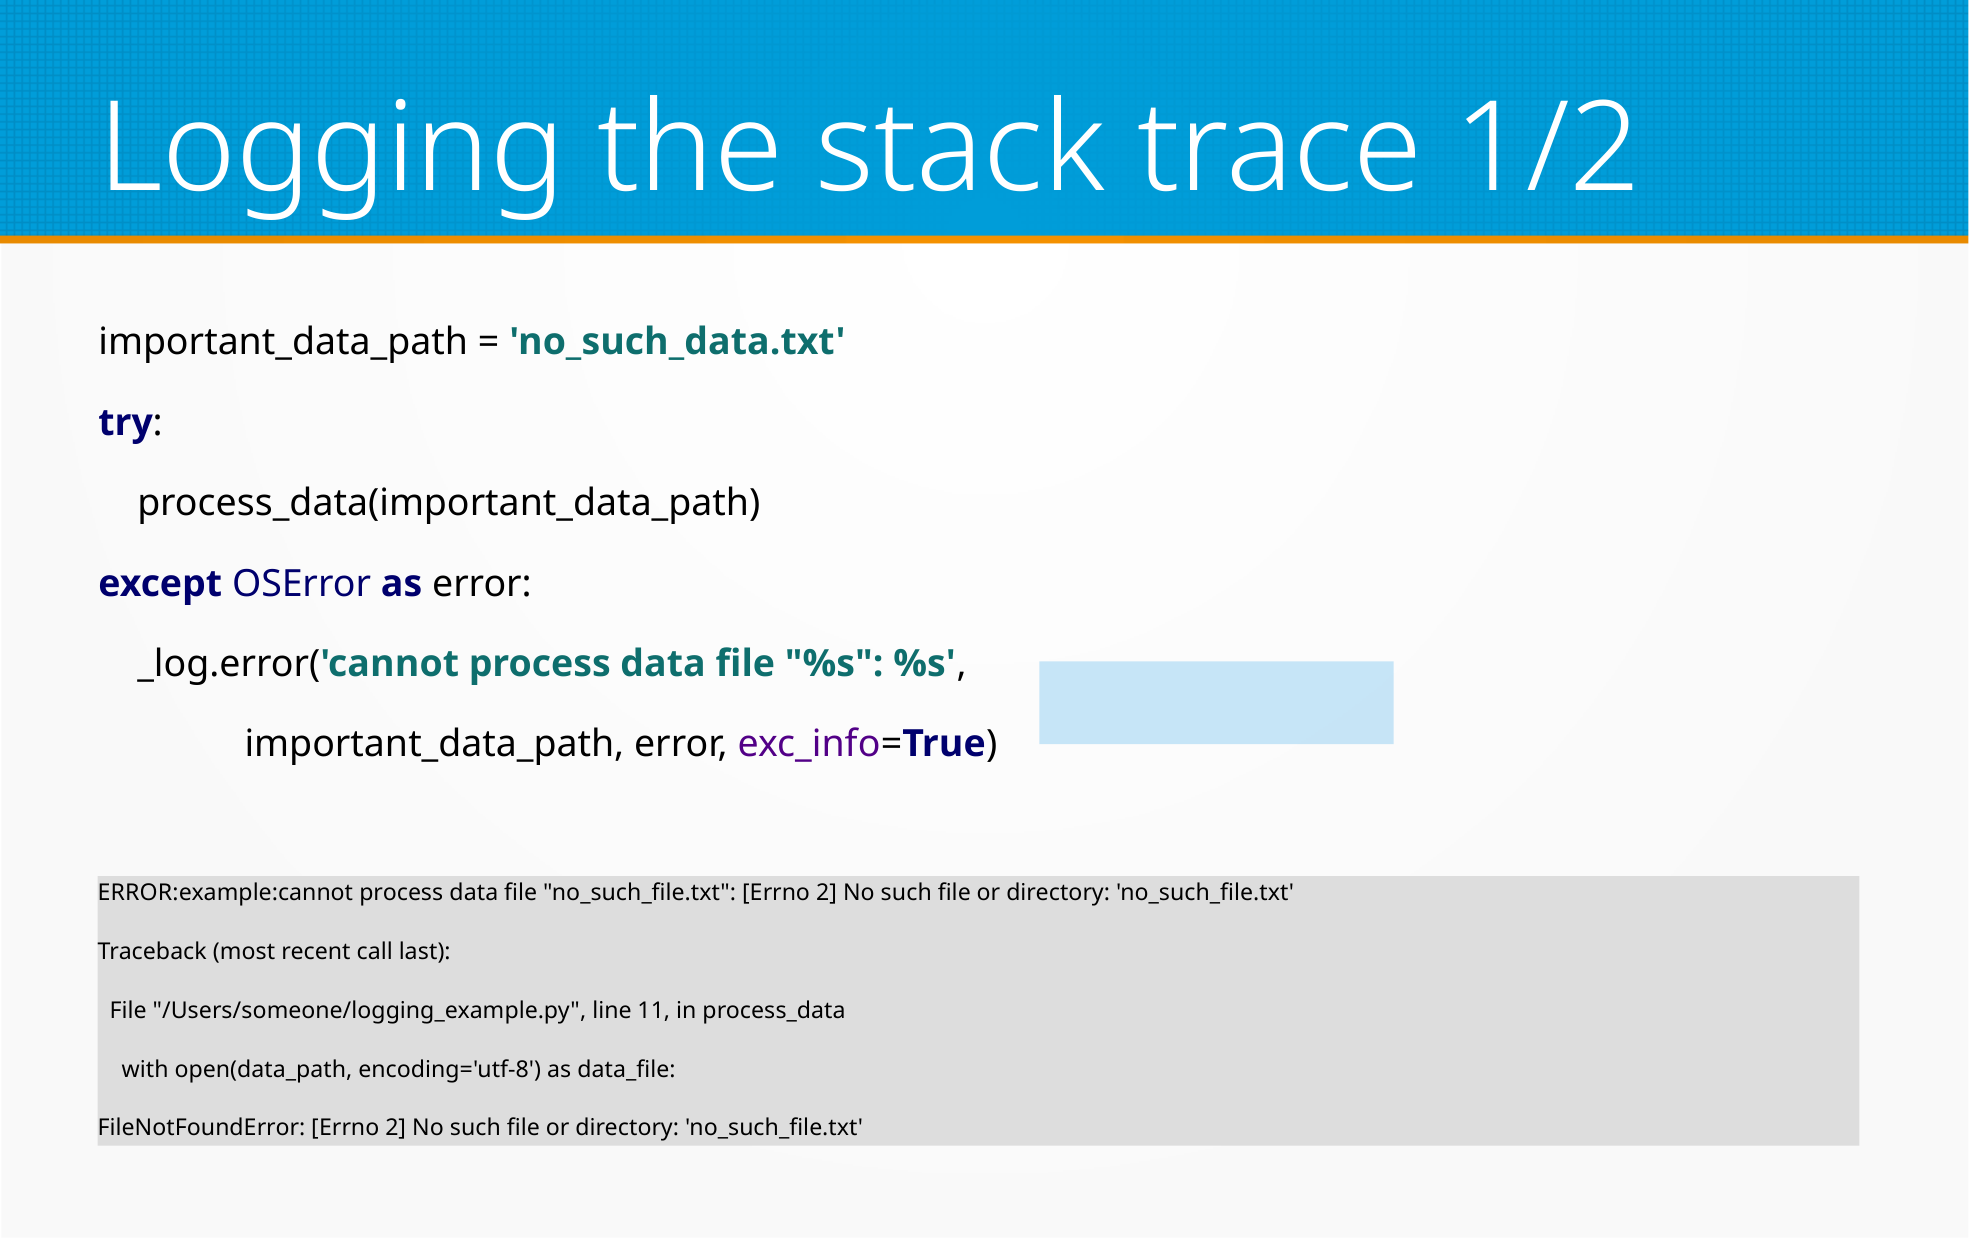

# Logging the stack trace 1/2
important_data_path = 'no_such_data.txt'
try:
 process_data(important_data_path)
except OSError as error:
 _log.error('cannot process data file "%s": %s',
 important_data_path, error, exc_info=True)
ERROR:example:cannot process data file "no_such_file.txt": [Errno 2] No such file or directory: 'no_such_file.txt'
Traceback (most recent call last):
 File "/Users/someone/logging_example.py", line 11, in process_data
 with open(data_path, encoding='utf-8') as data_file:
FileNotFoundError: [Errno 2] No such file or directory: 'no_such_file.txt'